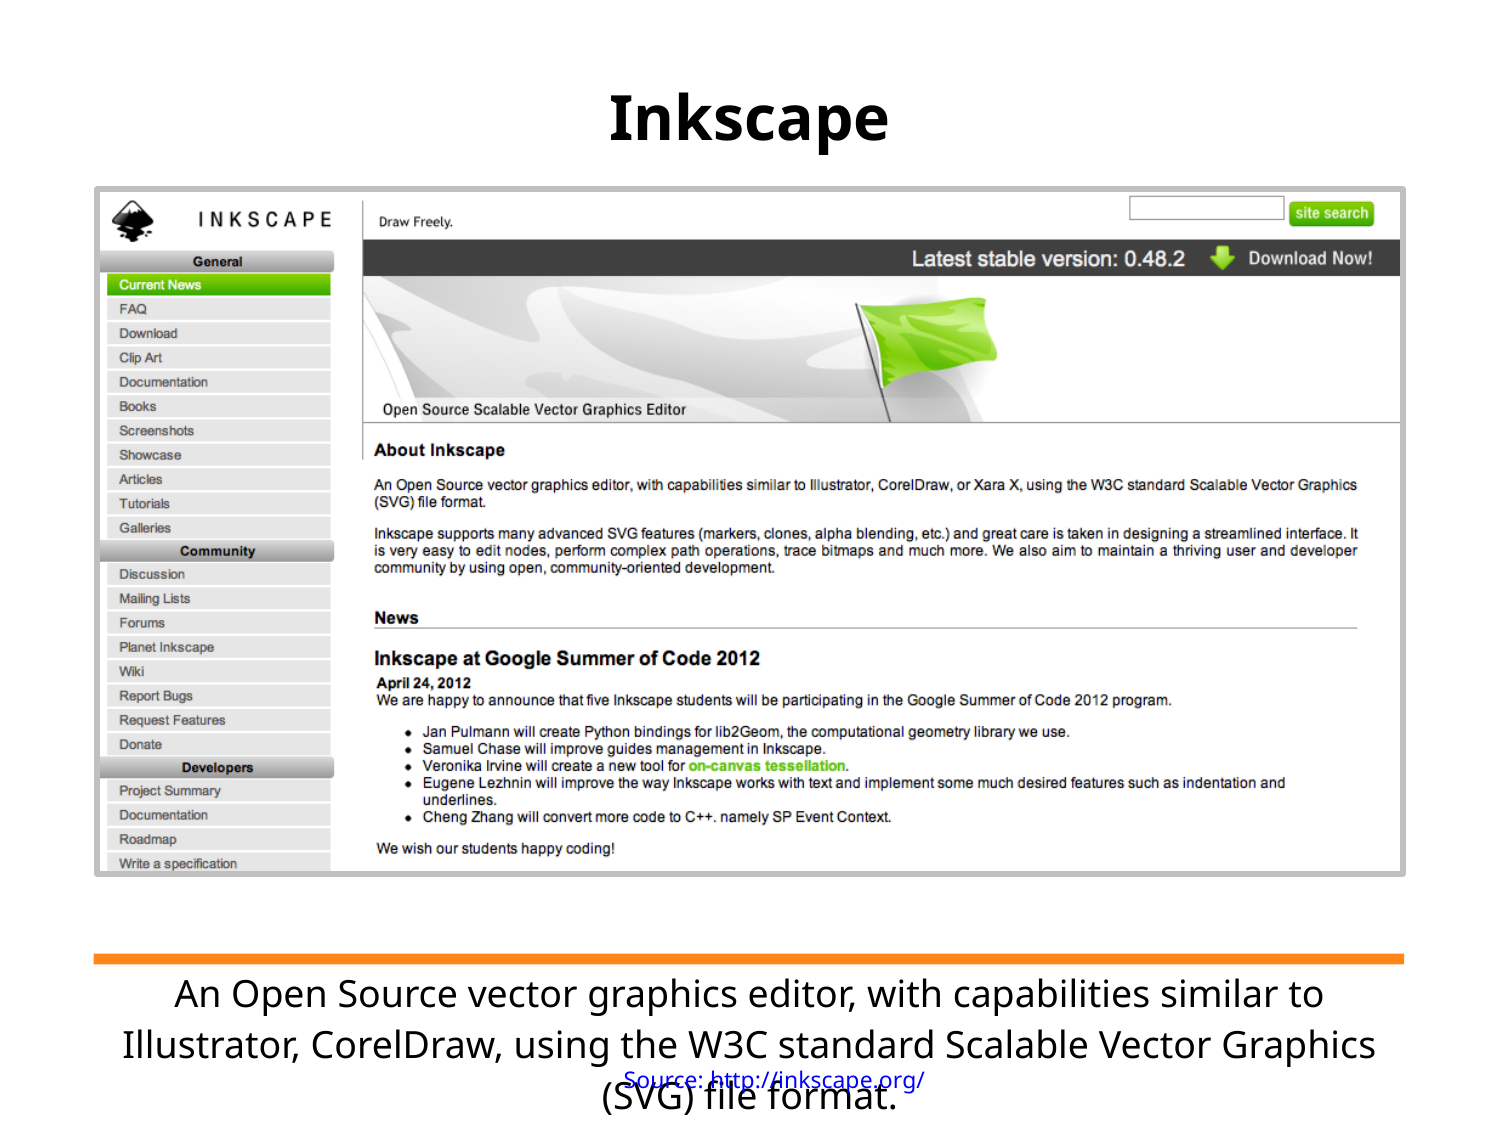

# Inkscape
An Open Source vector graphics editor, with capabilities similar to Illustrator, CorelDraw, using the W3C standard Scalable Vector Graphics (SVG) file format.
Source: http://inkscape.org/